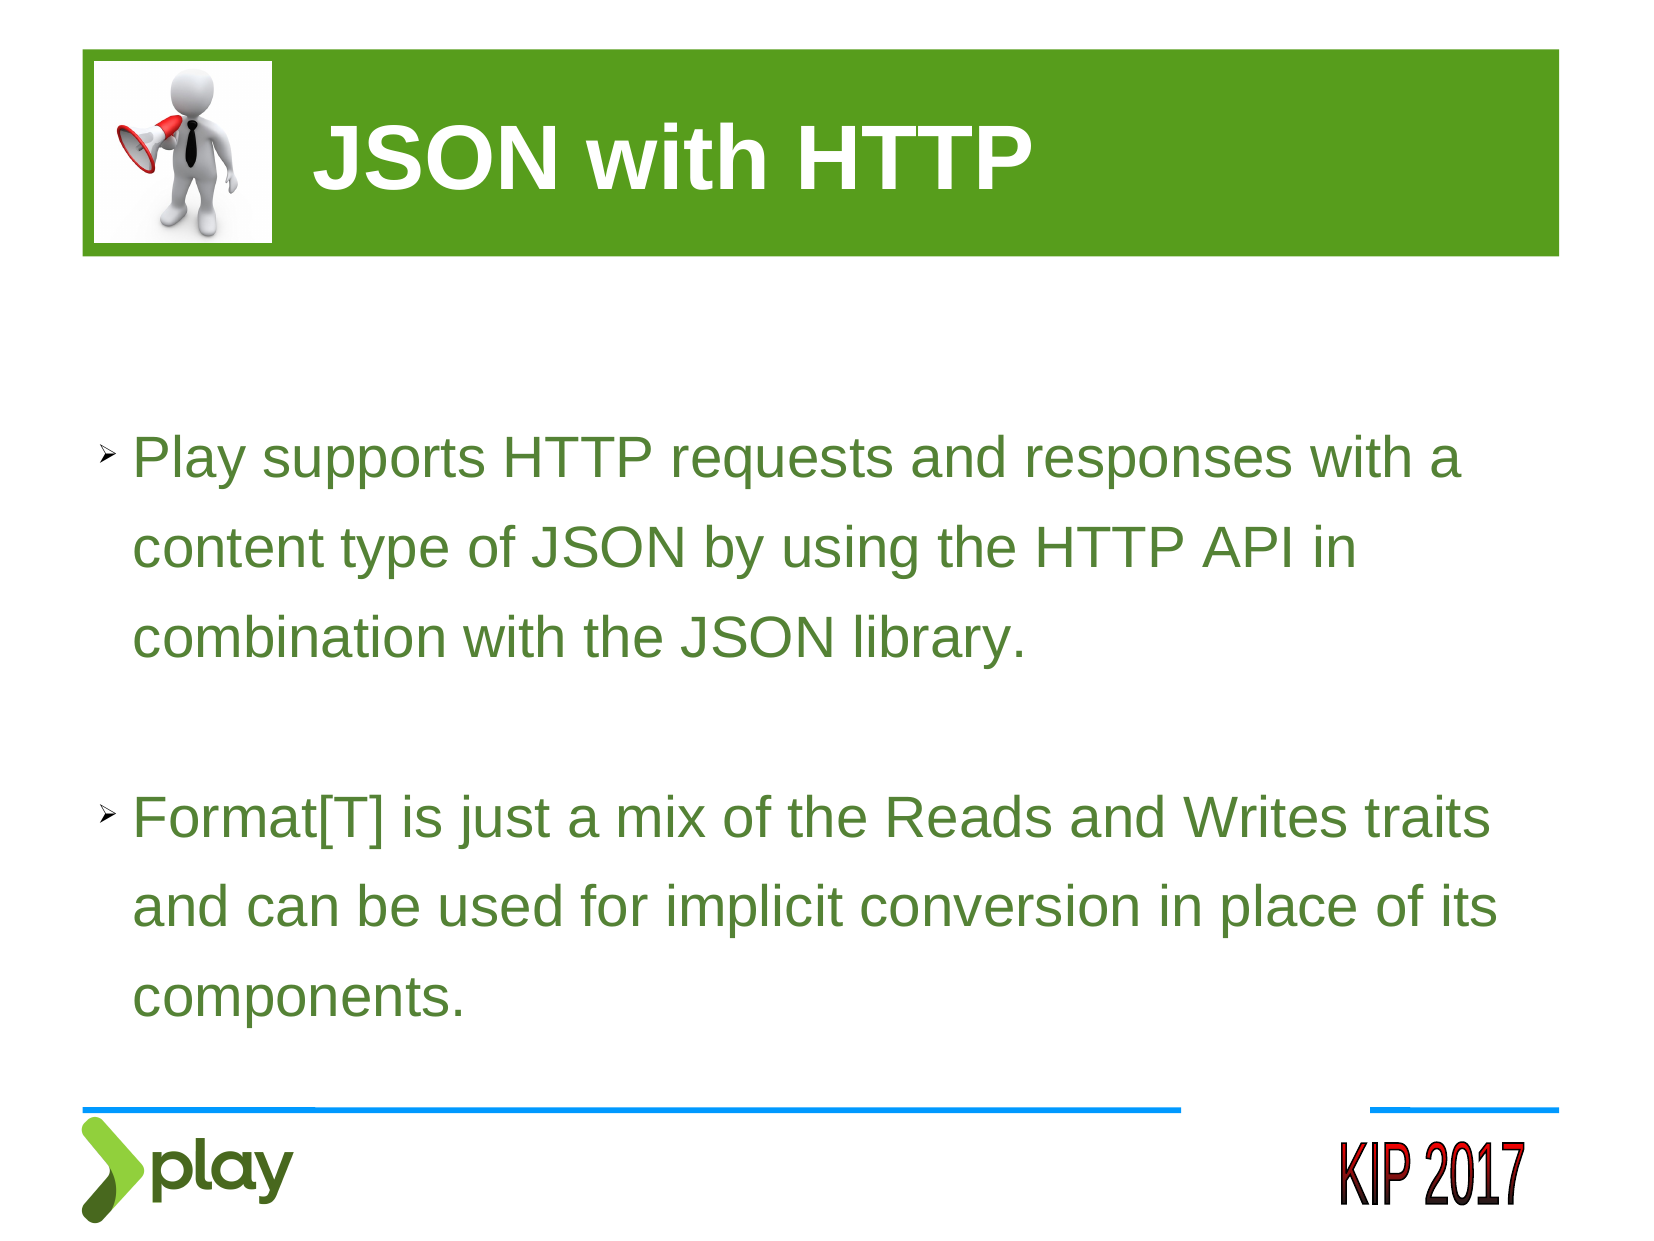

# JSON with HTTP
Play supports HTTP requests and responses with a
content type of JSON by using the HTTP API in
combination with the JSON library.
Format[T] is just a mix of the Reads and Writes traits
and can be used for implicit conversion in place of its
components.